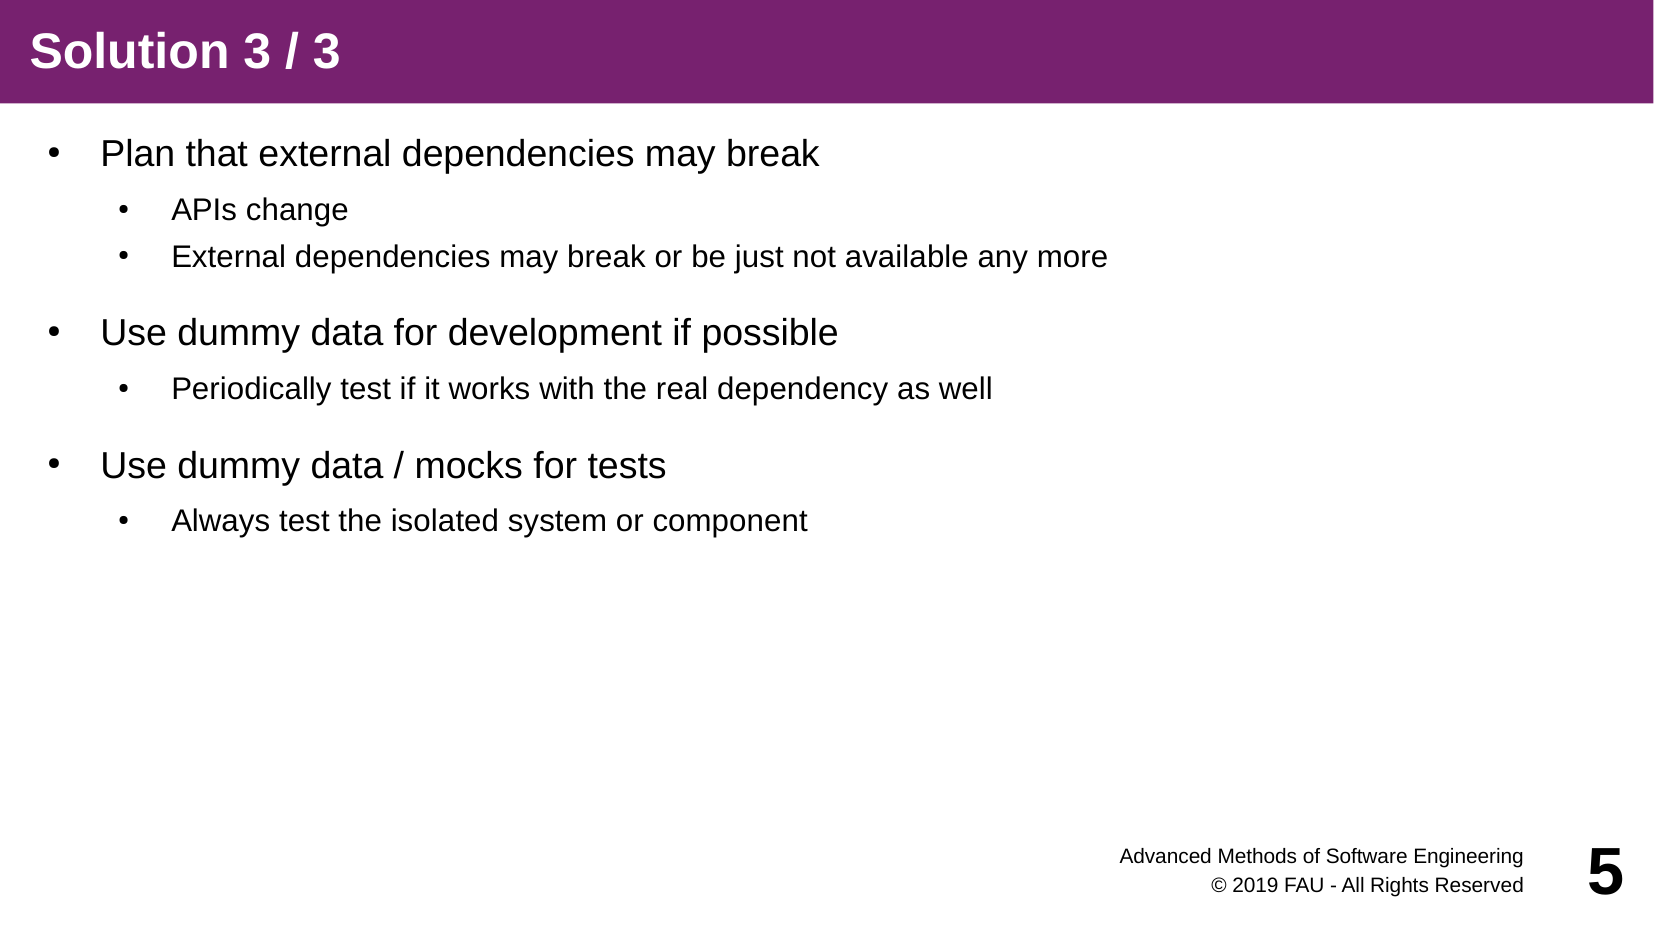

# Solution 3 / 3
Plan that external dependencies may break
APIs change
External dependencies may break or be just not available any more
Use dummy data for development if possible
Periodically test if it works with the real dependency as well
Use dummy data / mocks for tests
Always test the isolated system or component
Advanced Methods of Software Engineering
5
© 2019 FAU - All Rights Reserved